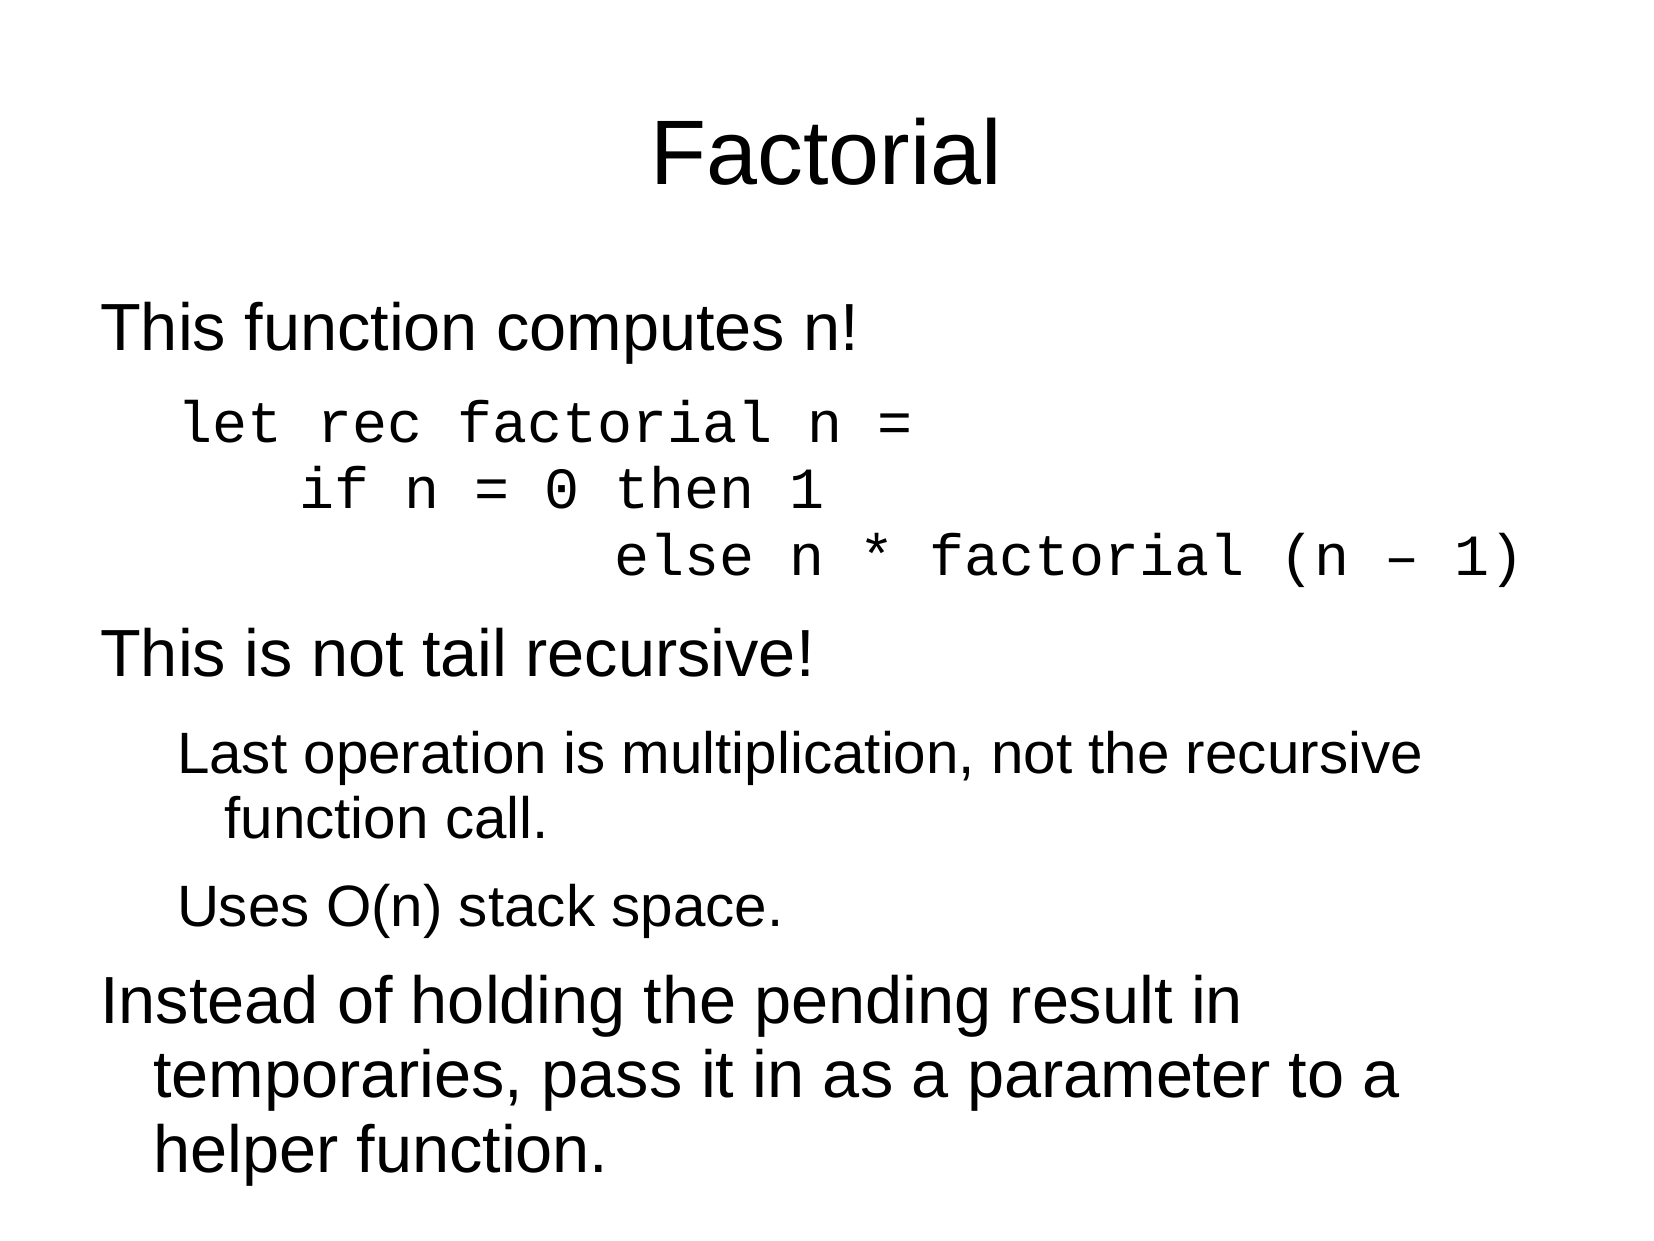

# Factorial
This function computes n!
let rec factorial n =
	if n = 0 then 1
	 else n * factorial (n – 1)
This is not tail recursive!
Last operation is multiplication, not the recursive function call.
Uses O(n) stack space.
Instead of holding the pending result in temporaries, pass it in as a parameter to a helper function.